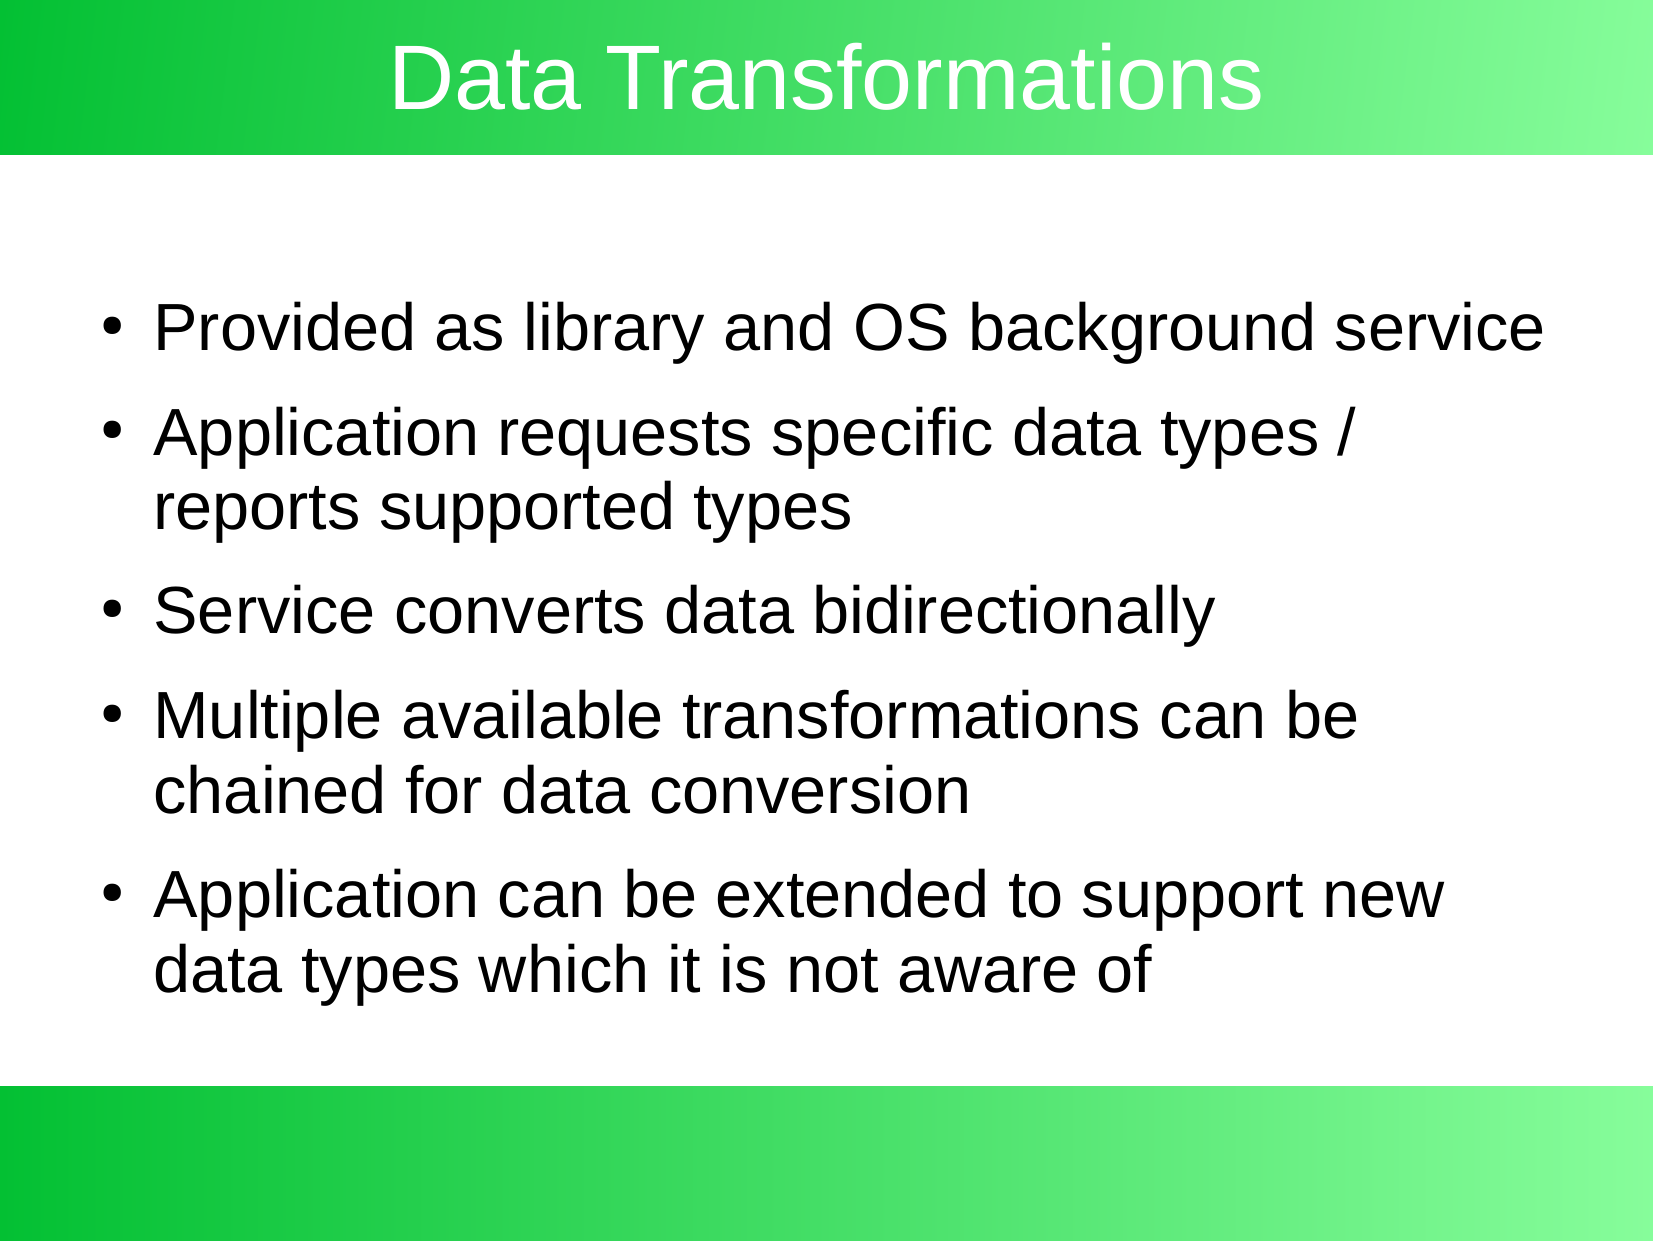

# Data Transformations
Provided as library and OS background service
Application requests specific data types / reports supported types
Service converts data bidirectionally
Multiple available transformations can be chained for data conversion
Application can be extended to support new data types which it is not aware of